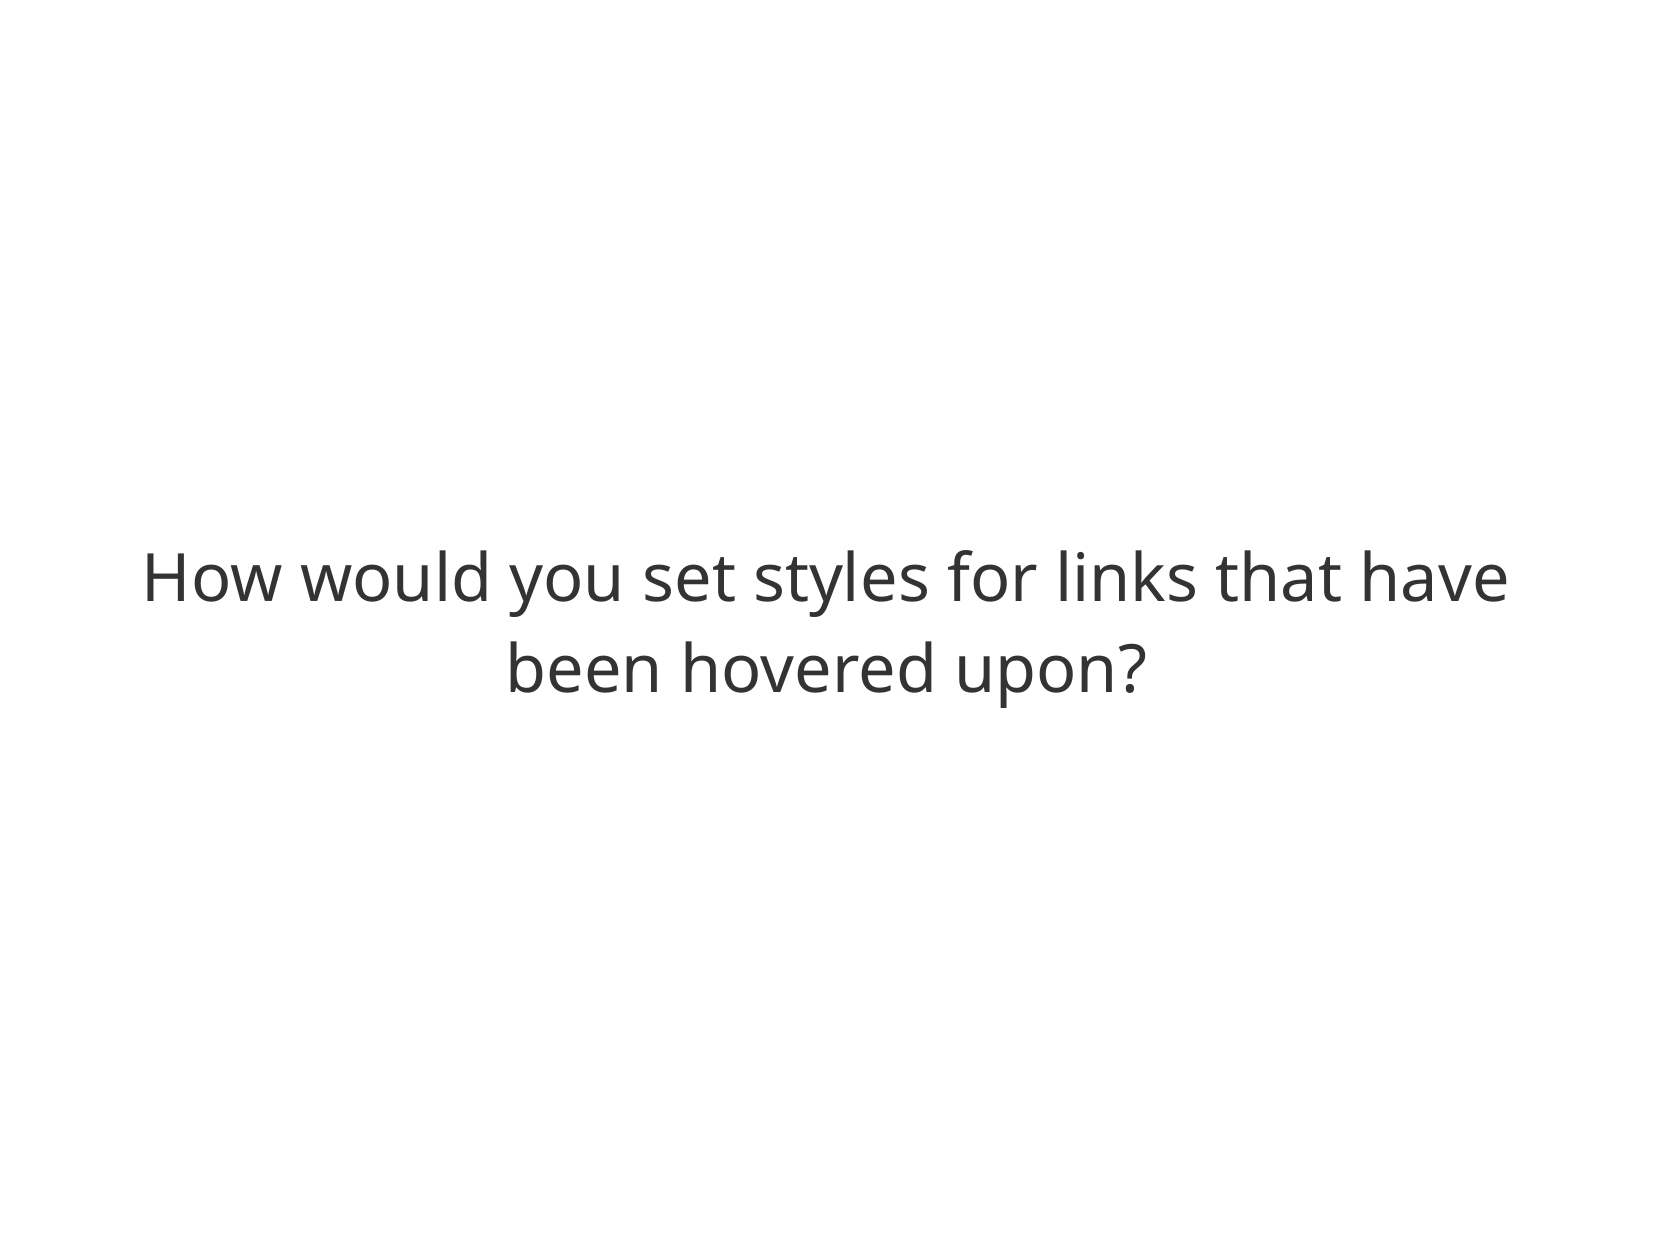

# How would you set styles for links that have been hovered upon?